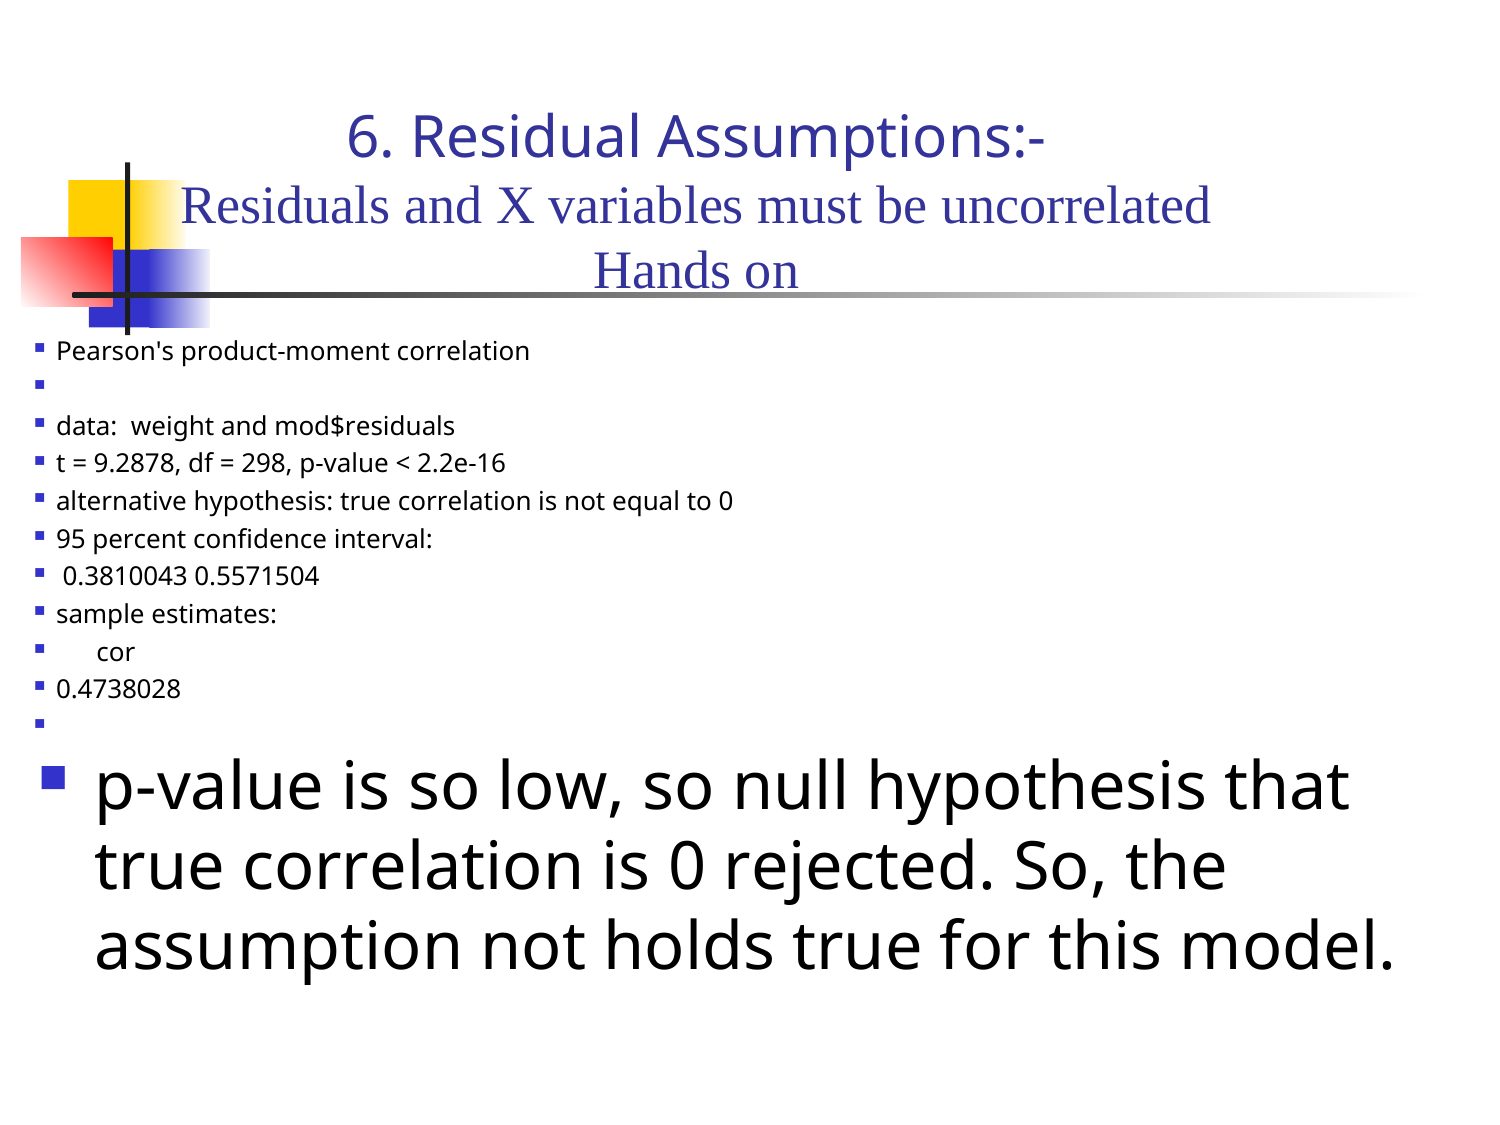

# 6. Residual Assumptions:- Residuals and X variables must be uncorrelated Hands on
Pearson's product-moment correlation
data: weight and mod$residuals
t = 9.2878, df = 298, p-value < 2.2e-16
alternative hypothesis: true correlation is not equal to 0
95 percent confidence interval:
 0.3810043 0.5571504
sample estimates:
 cor
0.4738028
p-value is so low, so null hypothesis that true correlation is 0 rejected. So, the assumption not holds true for this model.